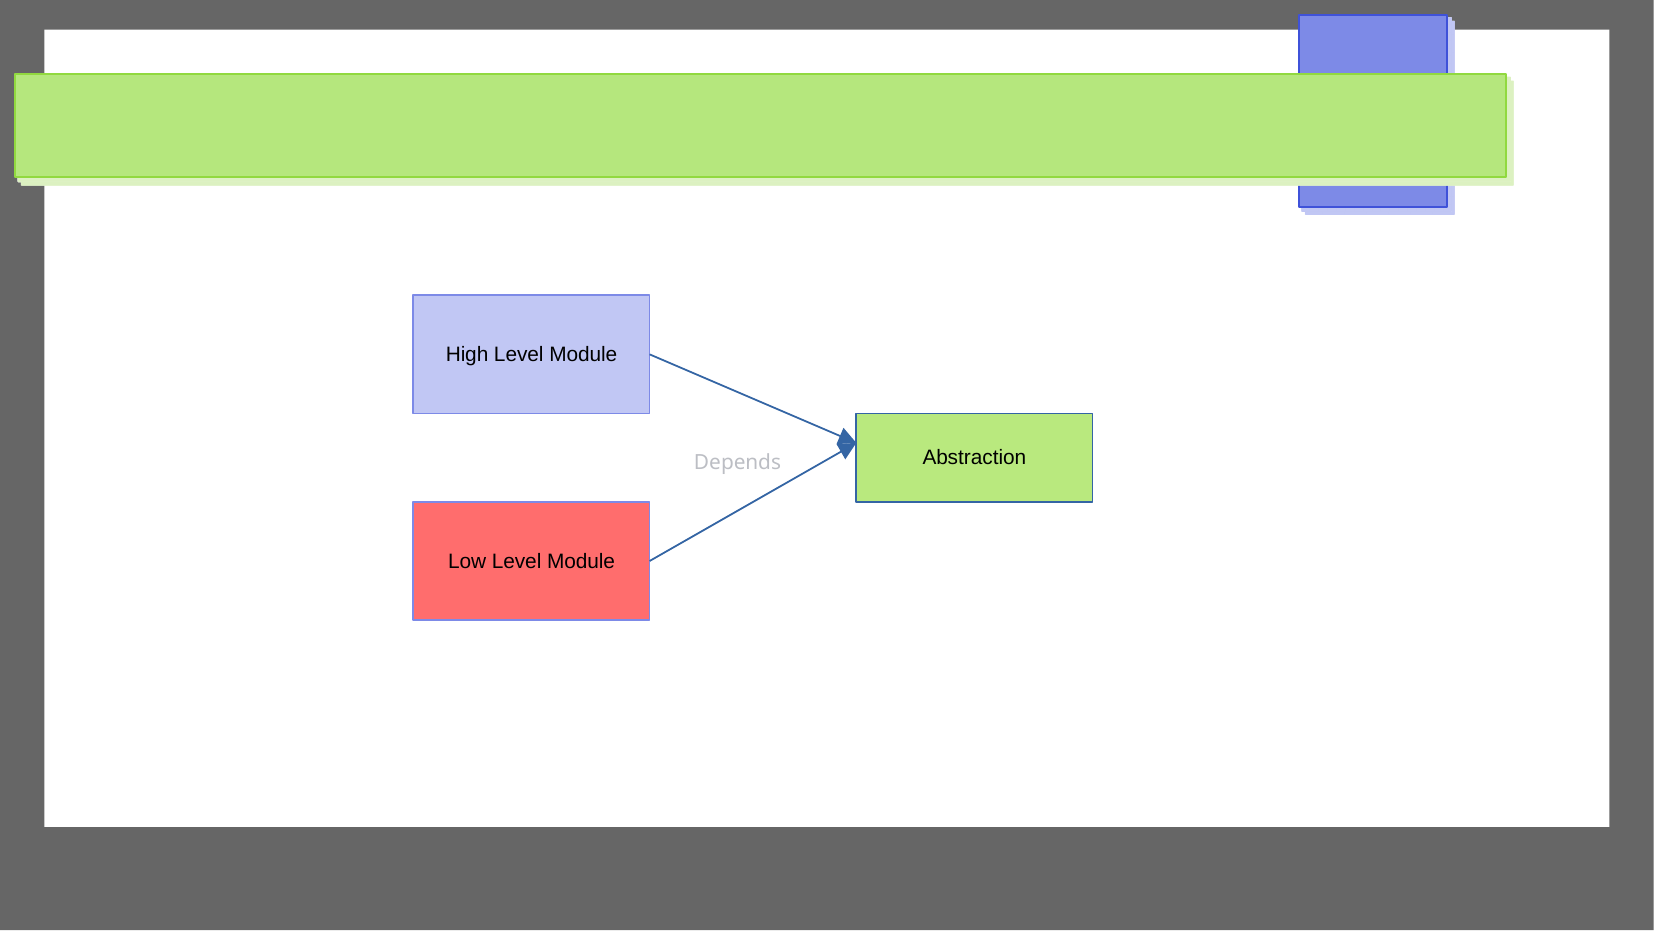

High Level Module
Abstraction
Depends
Low Level Module